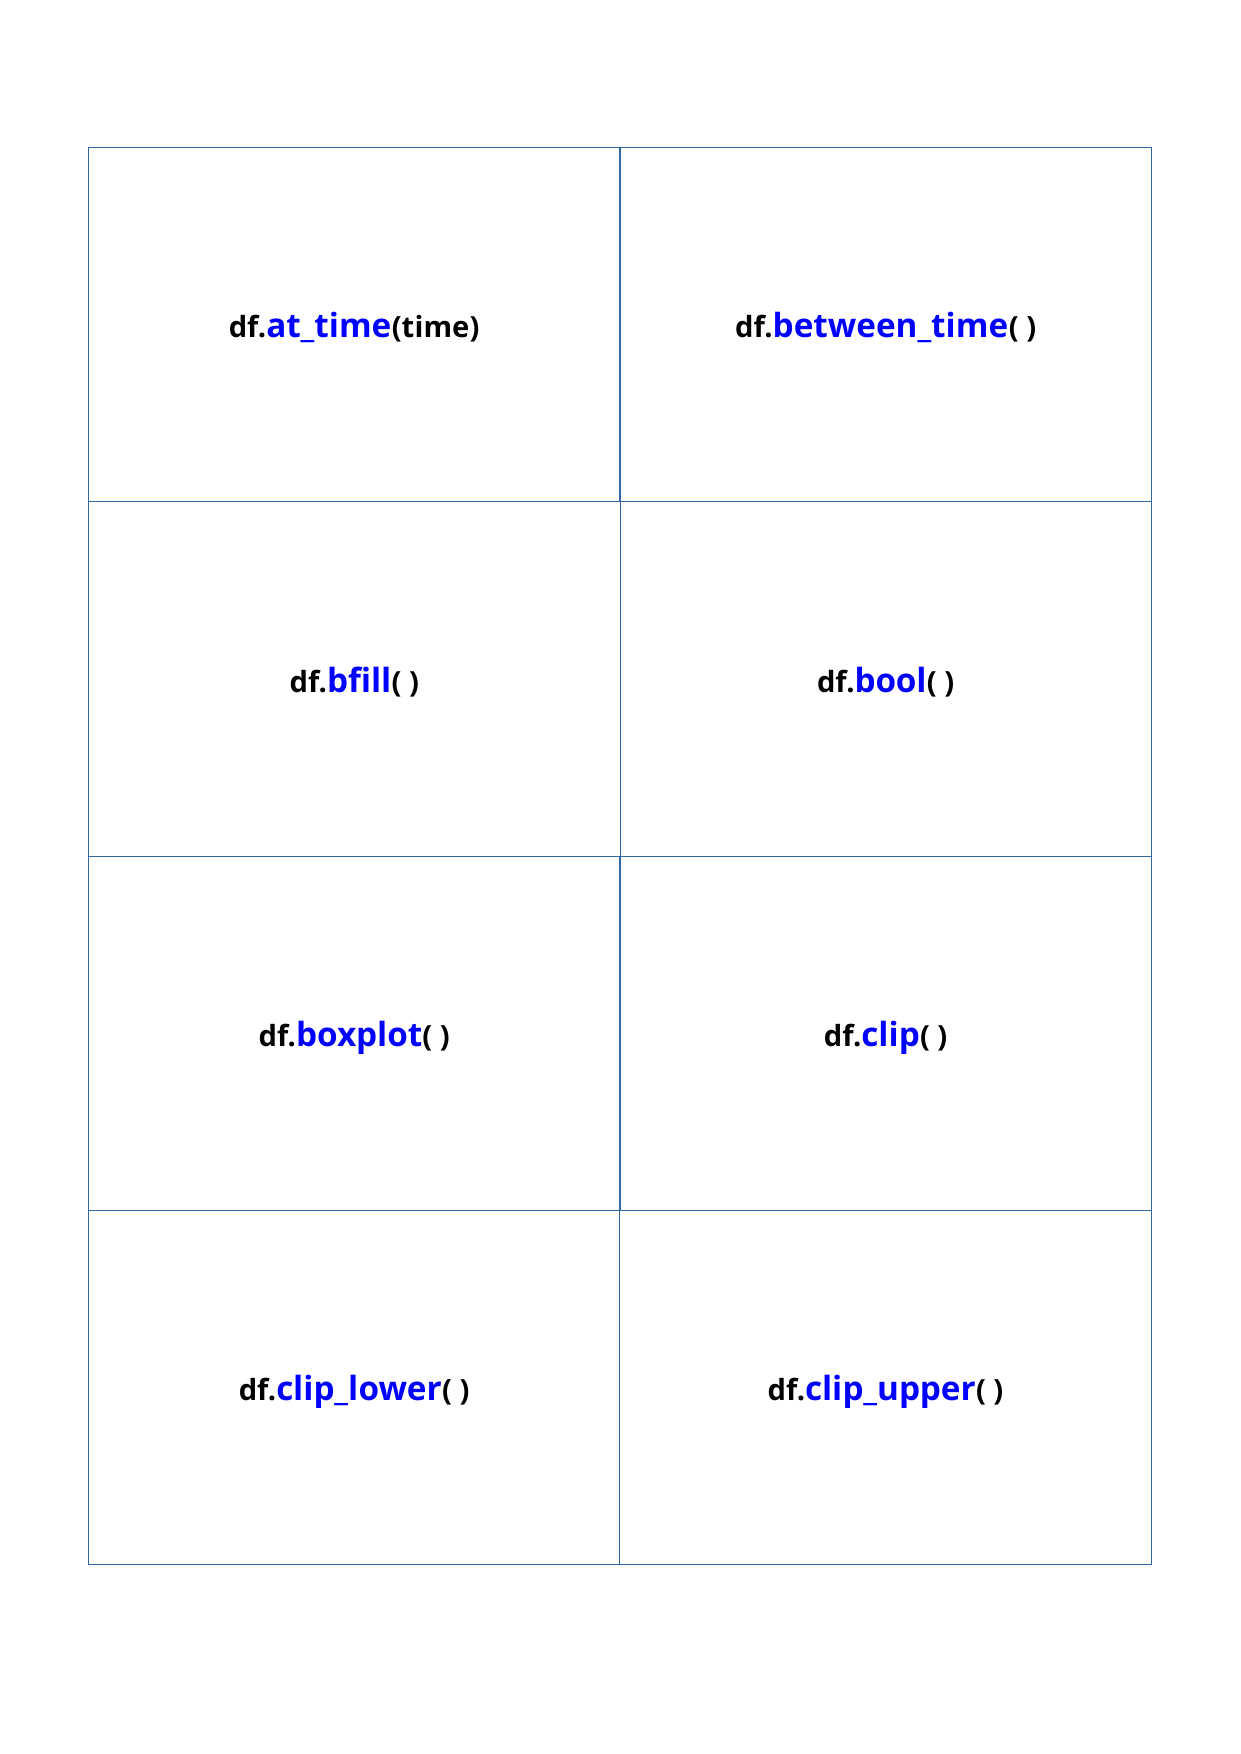

df.at_time(time)
df.between_time( )
df.bfill( )
df.bool( )
df.boxplot( )
df.clip( )
df.clip_lower( )
df.clip_upper( )